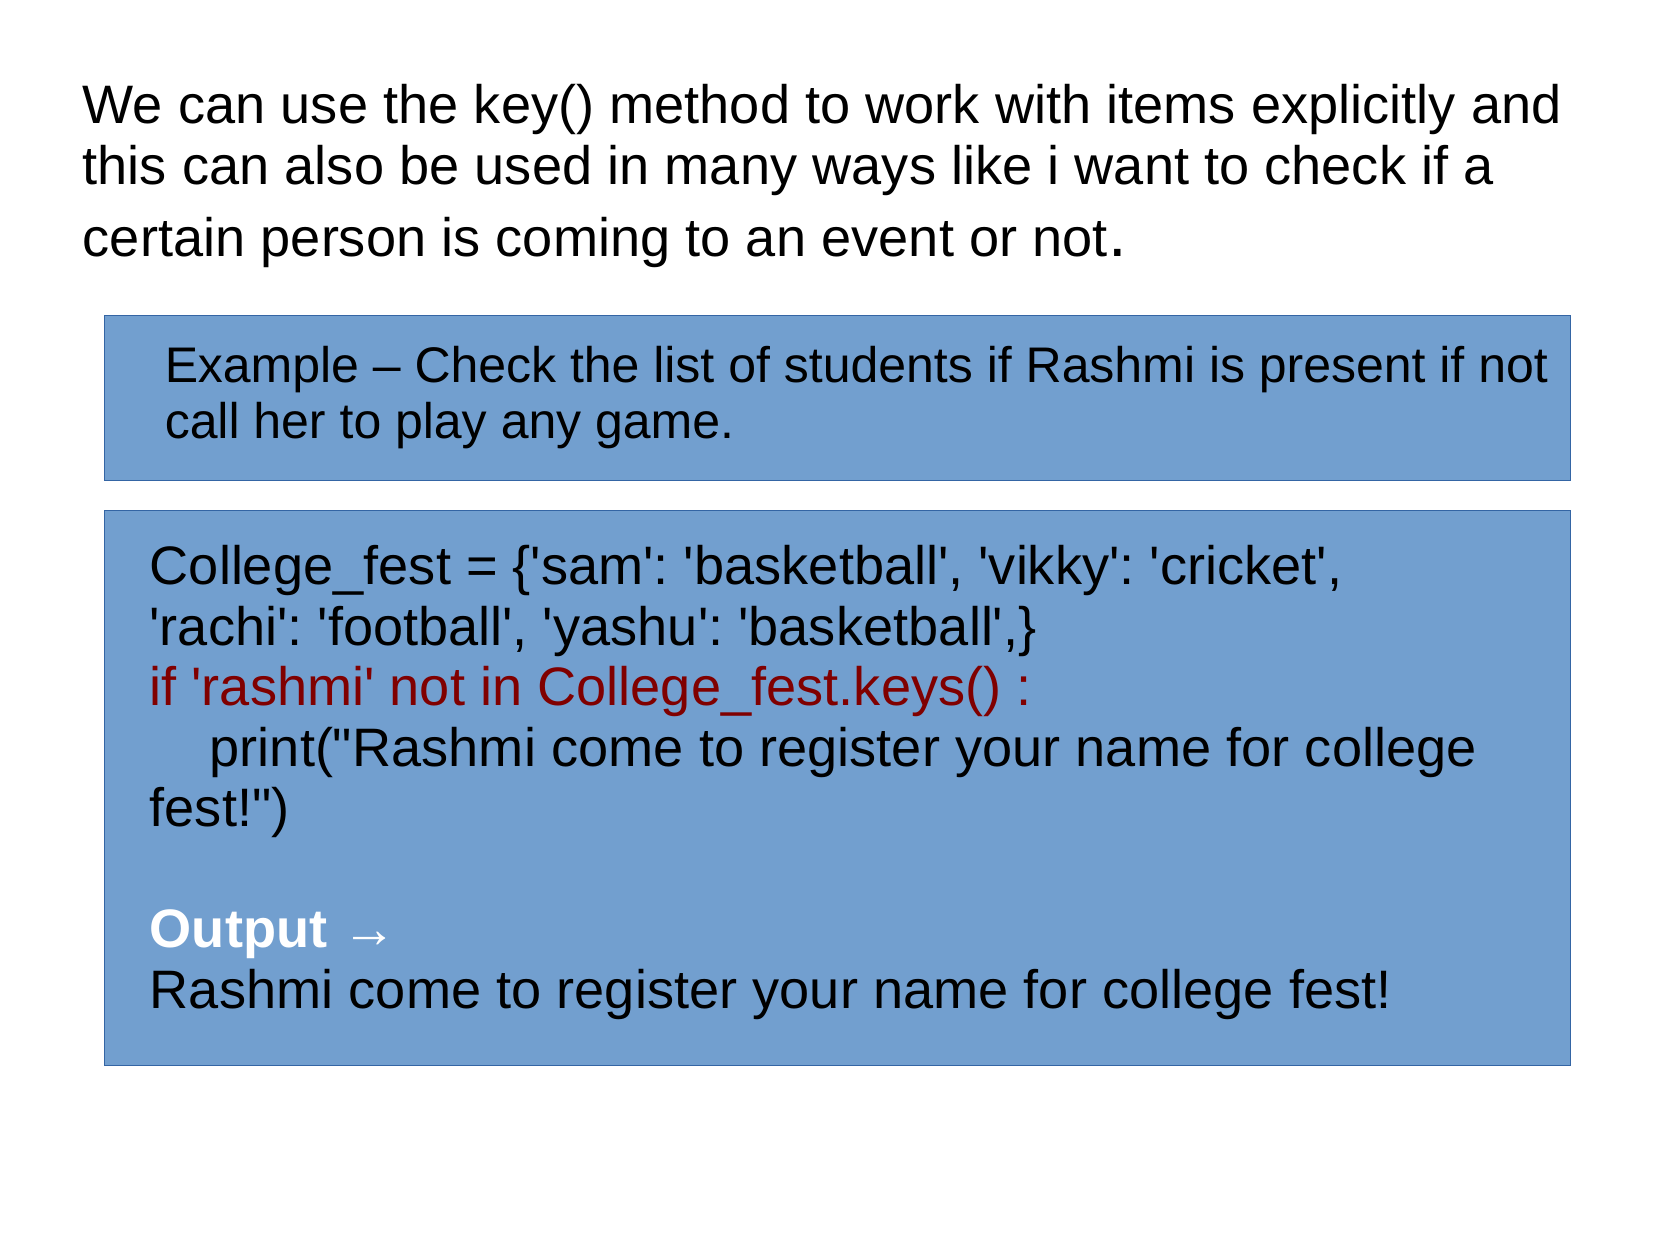

# We can use the key() method to work with items explicitly and this can also be used in many ways like i want to check if a certain person is coming to an event or not.
Example – Check the list of students if Rashmi is present if not call her to play any game.
College_fest = {'sam': 'basketball', 'vikky': 'cricket', 'rachi': 'football', 'yashu': 'basketball',}
if 'rashmi' not in College_fest.keys() :
 print("Rashmi come to register your name for college fest!")
Output →
Rashmi come to register your name for college fest!